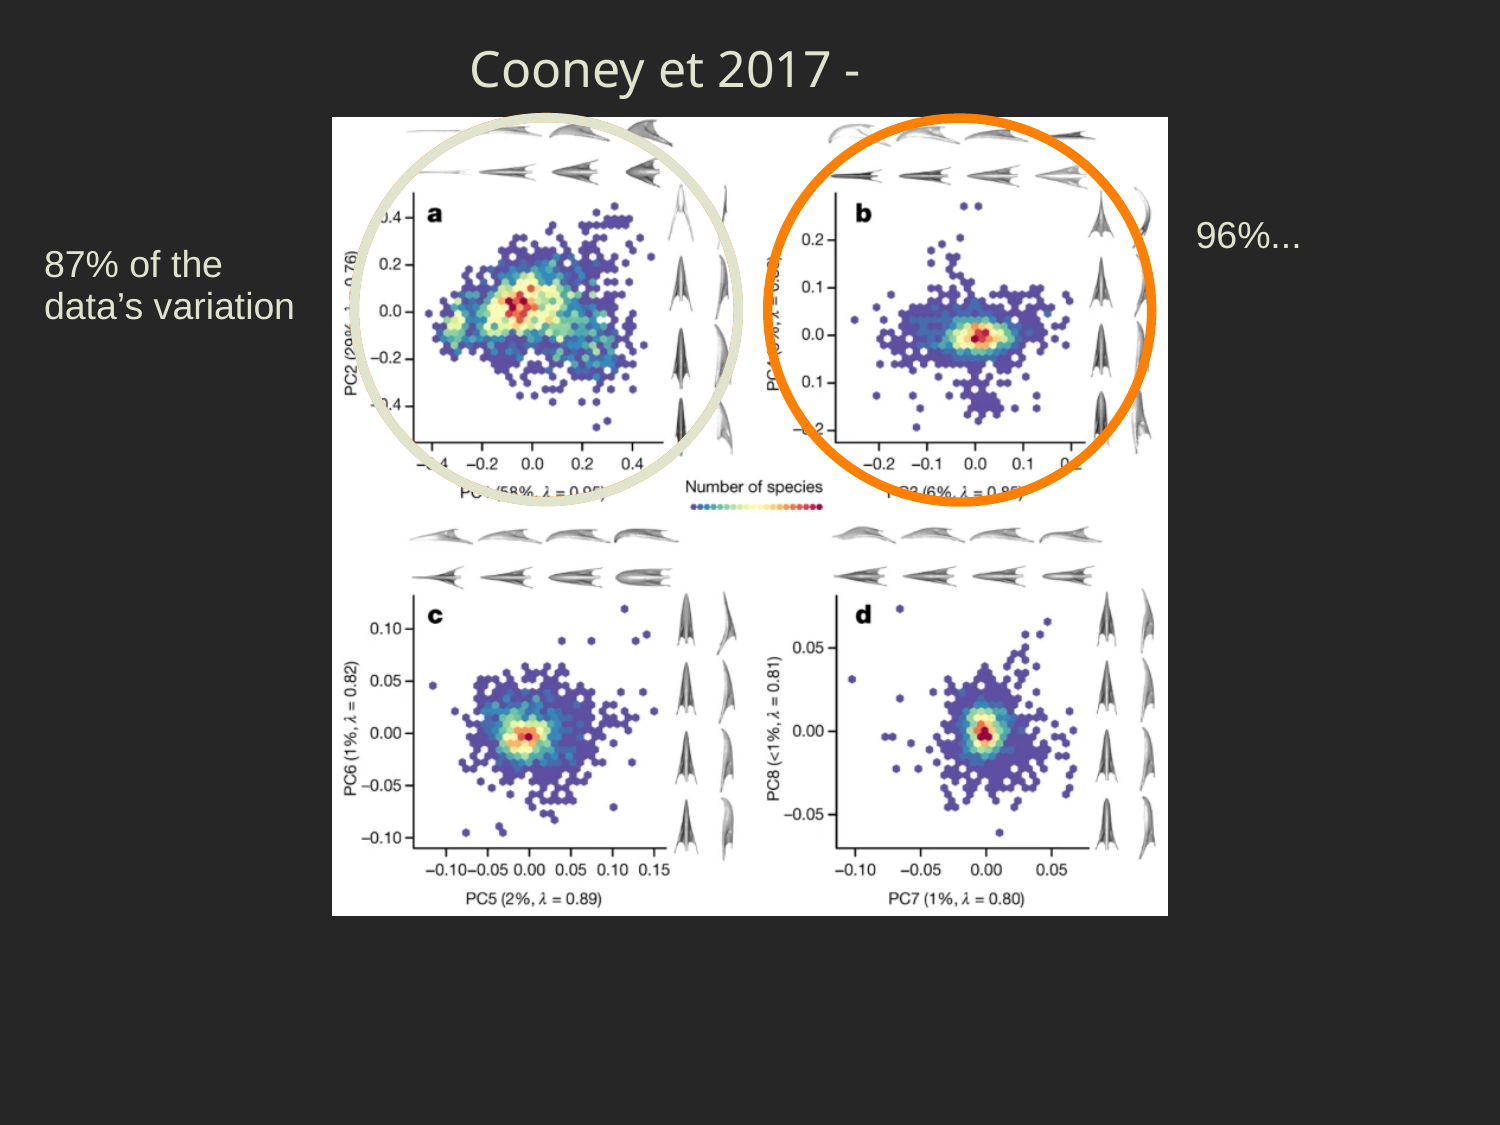

Cooney et 2017 - Nature
96%...
87% of the data’s variation